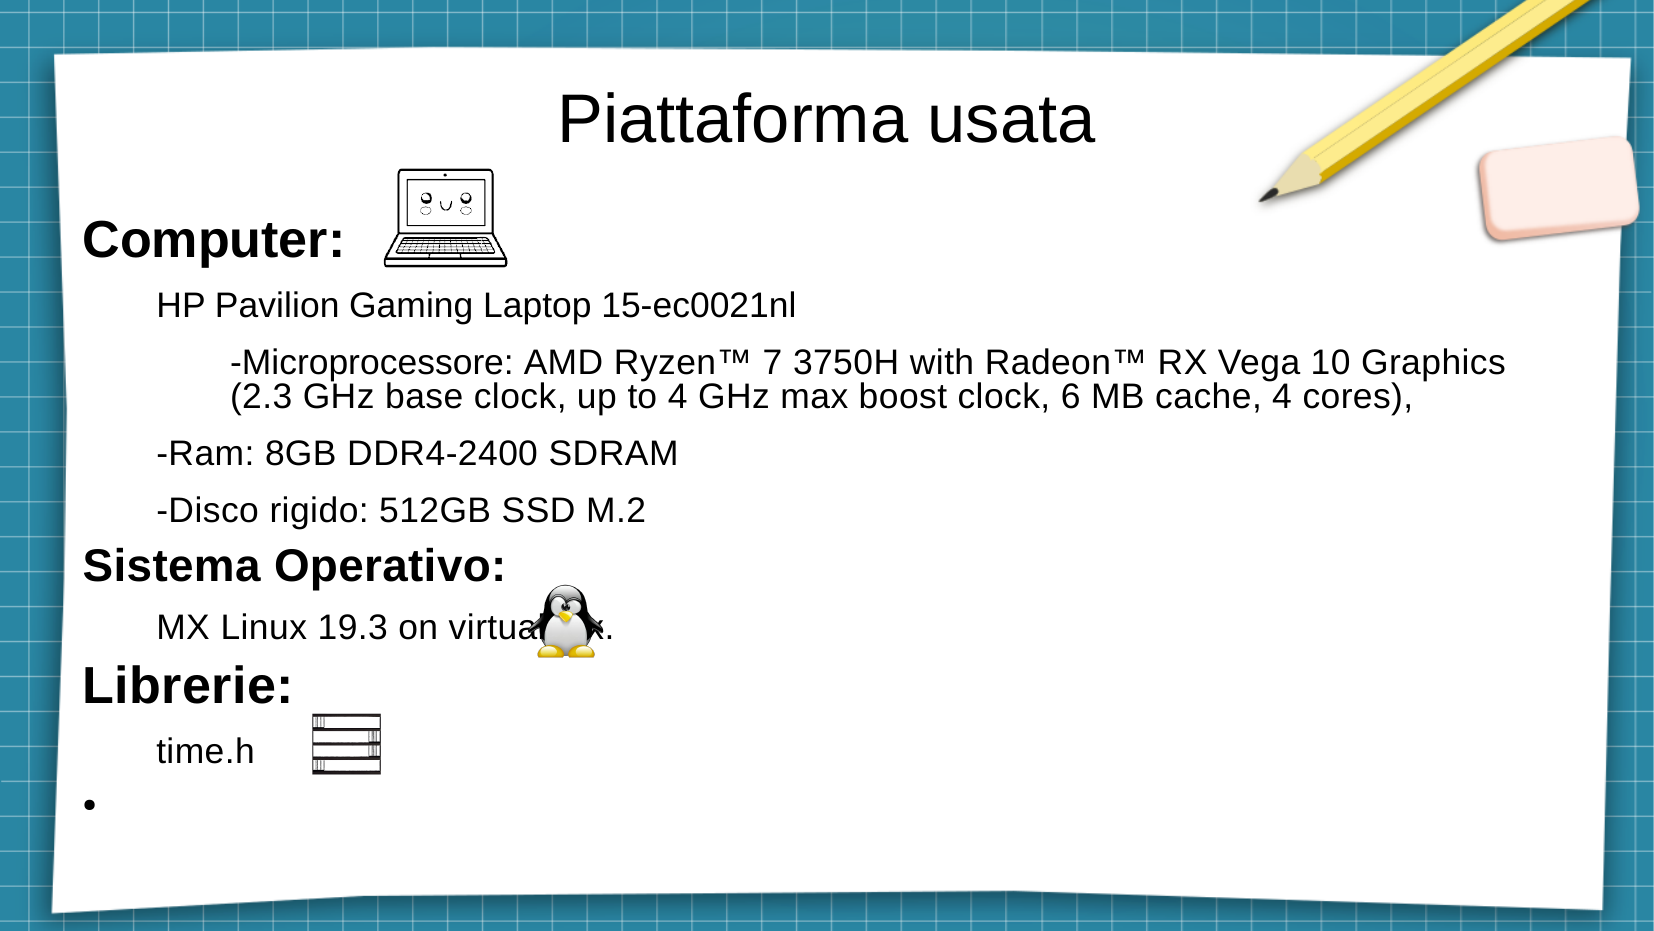

# Piattaforma usata
Computer:
HP Pavilion Gaming Laptop 15-ec0021nl
-Microprocessore: AMD Ryzen™ 7 3750H with Radeon™ RX Vega 10 Graphics (2.3 GHz base clock, up to 4 GHz max boost clock, 6 MB cache, 4 cores),
-Ram: 8GB DDR4-2400 SDRAM
-Disco rigido: 512GB SSD M.2
Sistema Operativo:
MX Linux 19.3 on virtualbox.
Librerie:
time.h